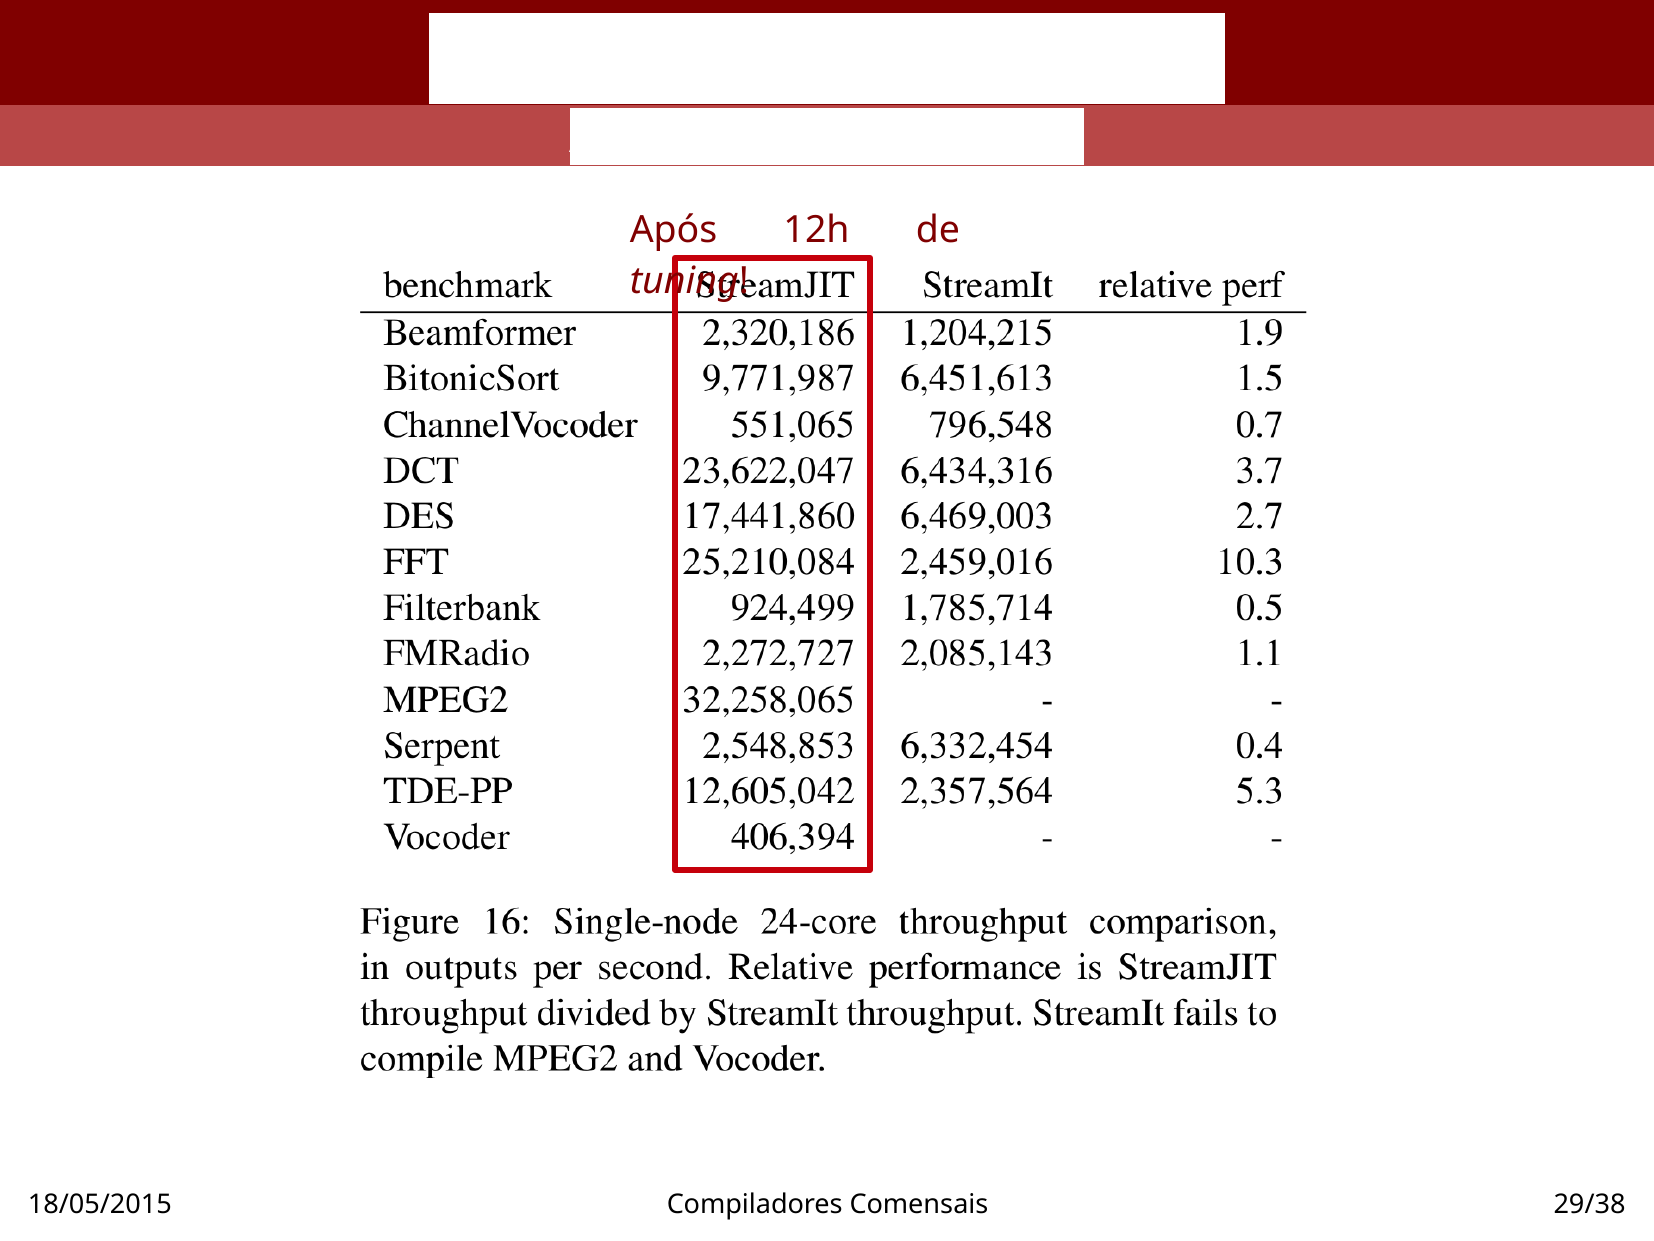

# Compiladores Comensais
Aumento de Desempenho
Após 12h de tuning!
29